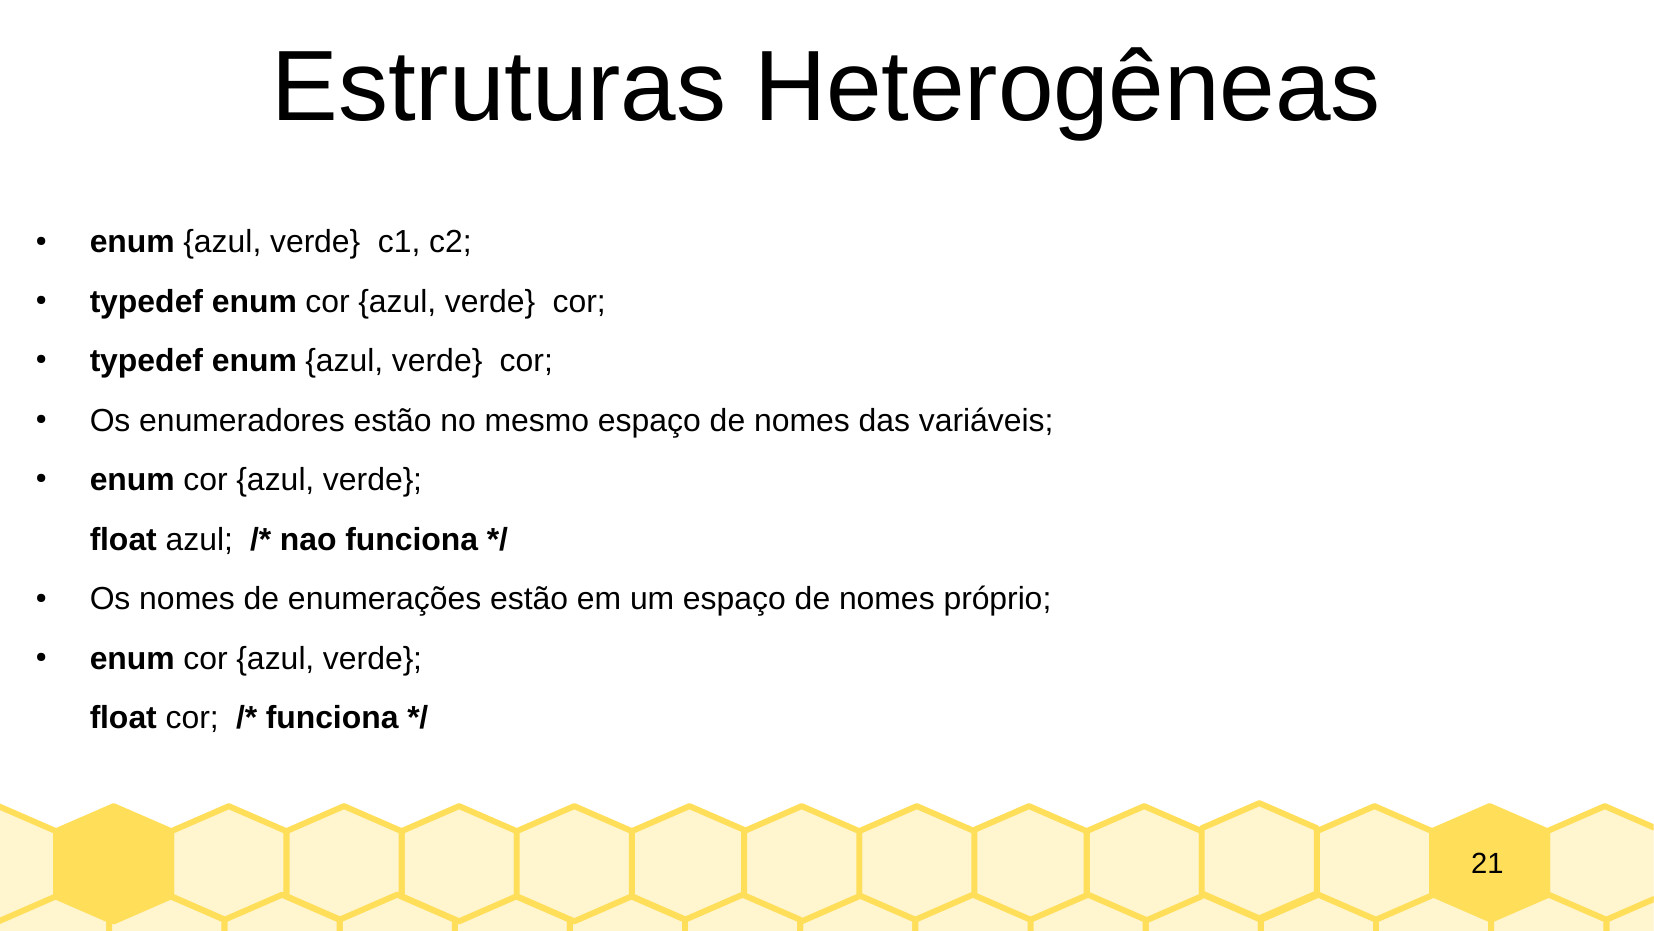

# Estruturas Heterogêneas
enum {azul, verde} c1, c2;
typedef enum cor {azul, verde} cor;
typedef enum {azul, verde} cor;
Os enumeradores estão no mesmo espaço de nomes das variáveis;
enum cor {azul, verde};
float azul; /* nao funciona */
Os nomes de enumerações estão em um espaço de nomes próprio;
enum cor {azul, verde};
float cor; /* funciona */